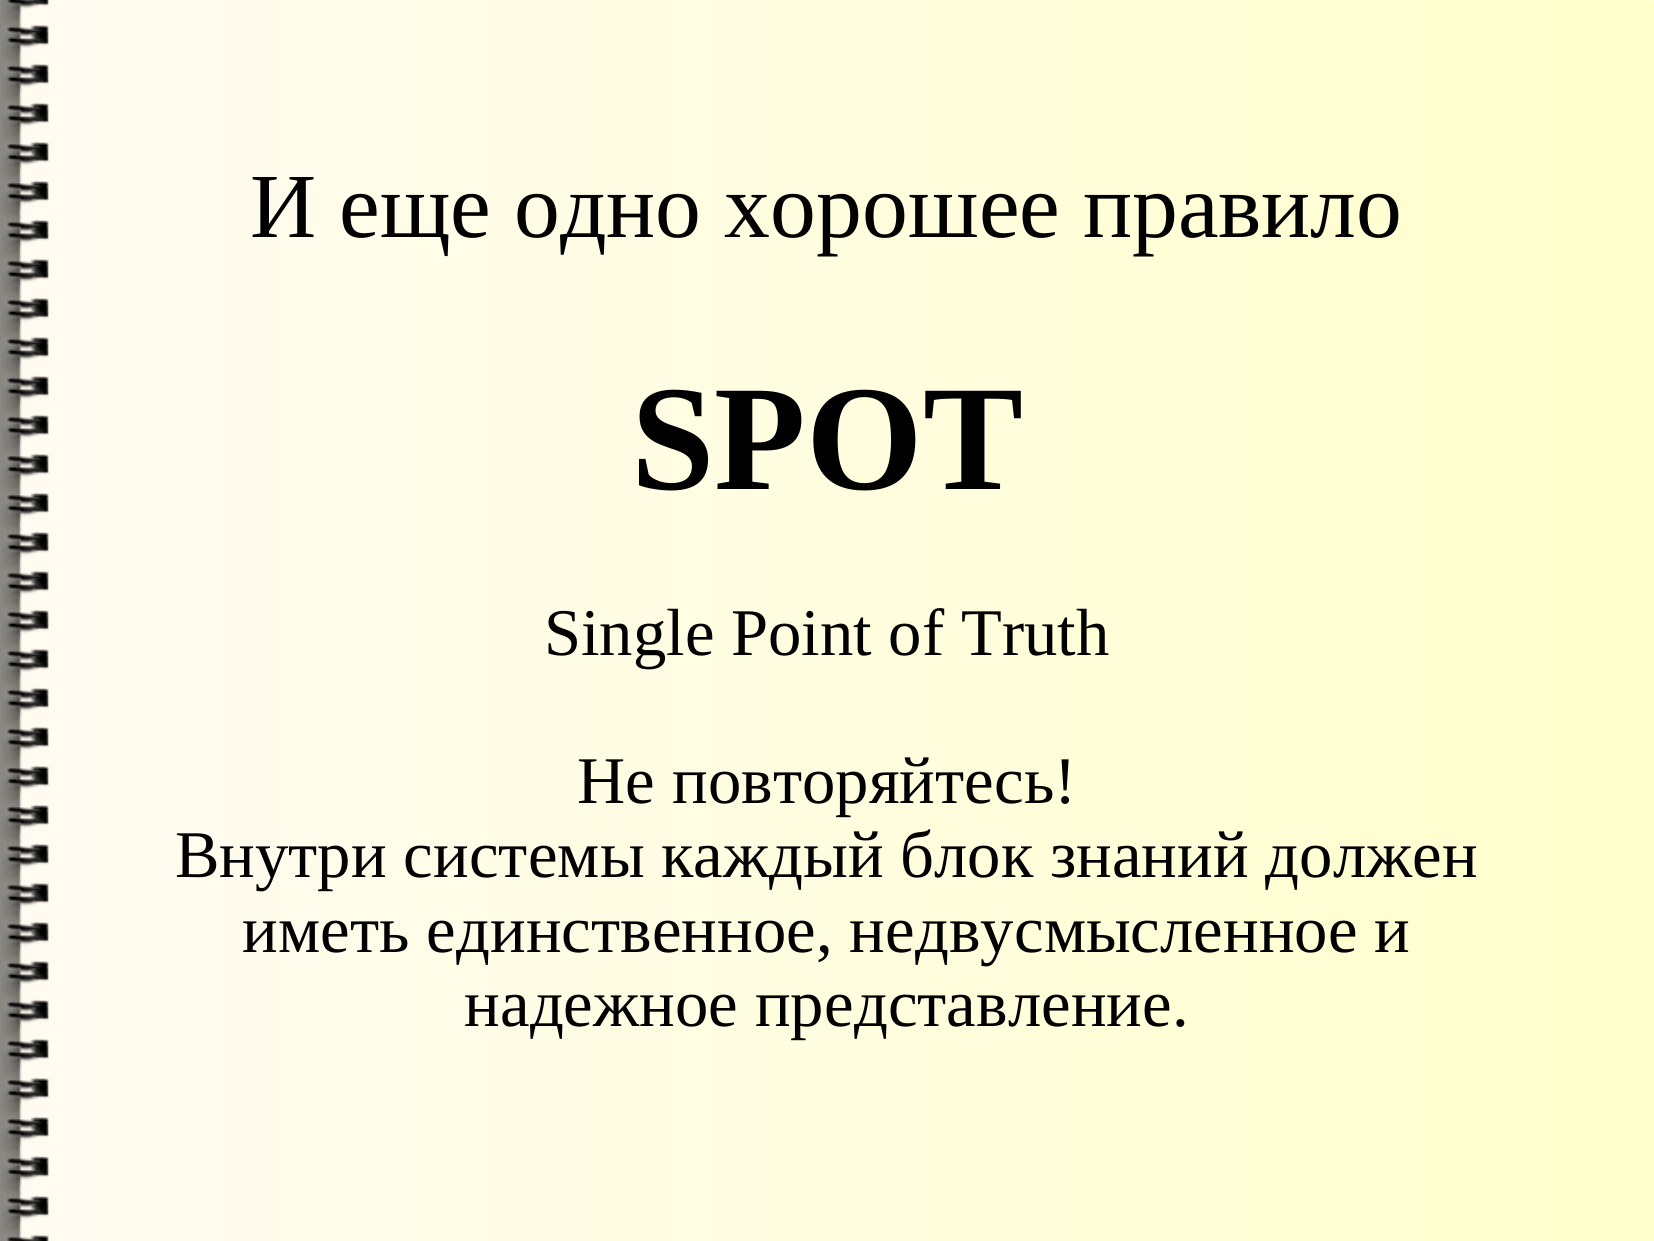

# И еще одно хорошее правило
SPOT
Single Point of Truth
Не повторяйтесь!
Внутри системы каждый блок знаний должен иметь единственное, недвусмысленное и надежное представление.